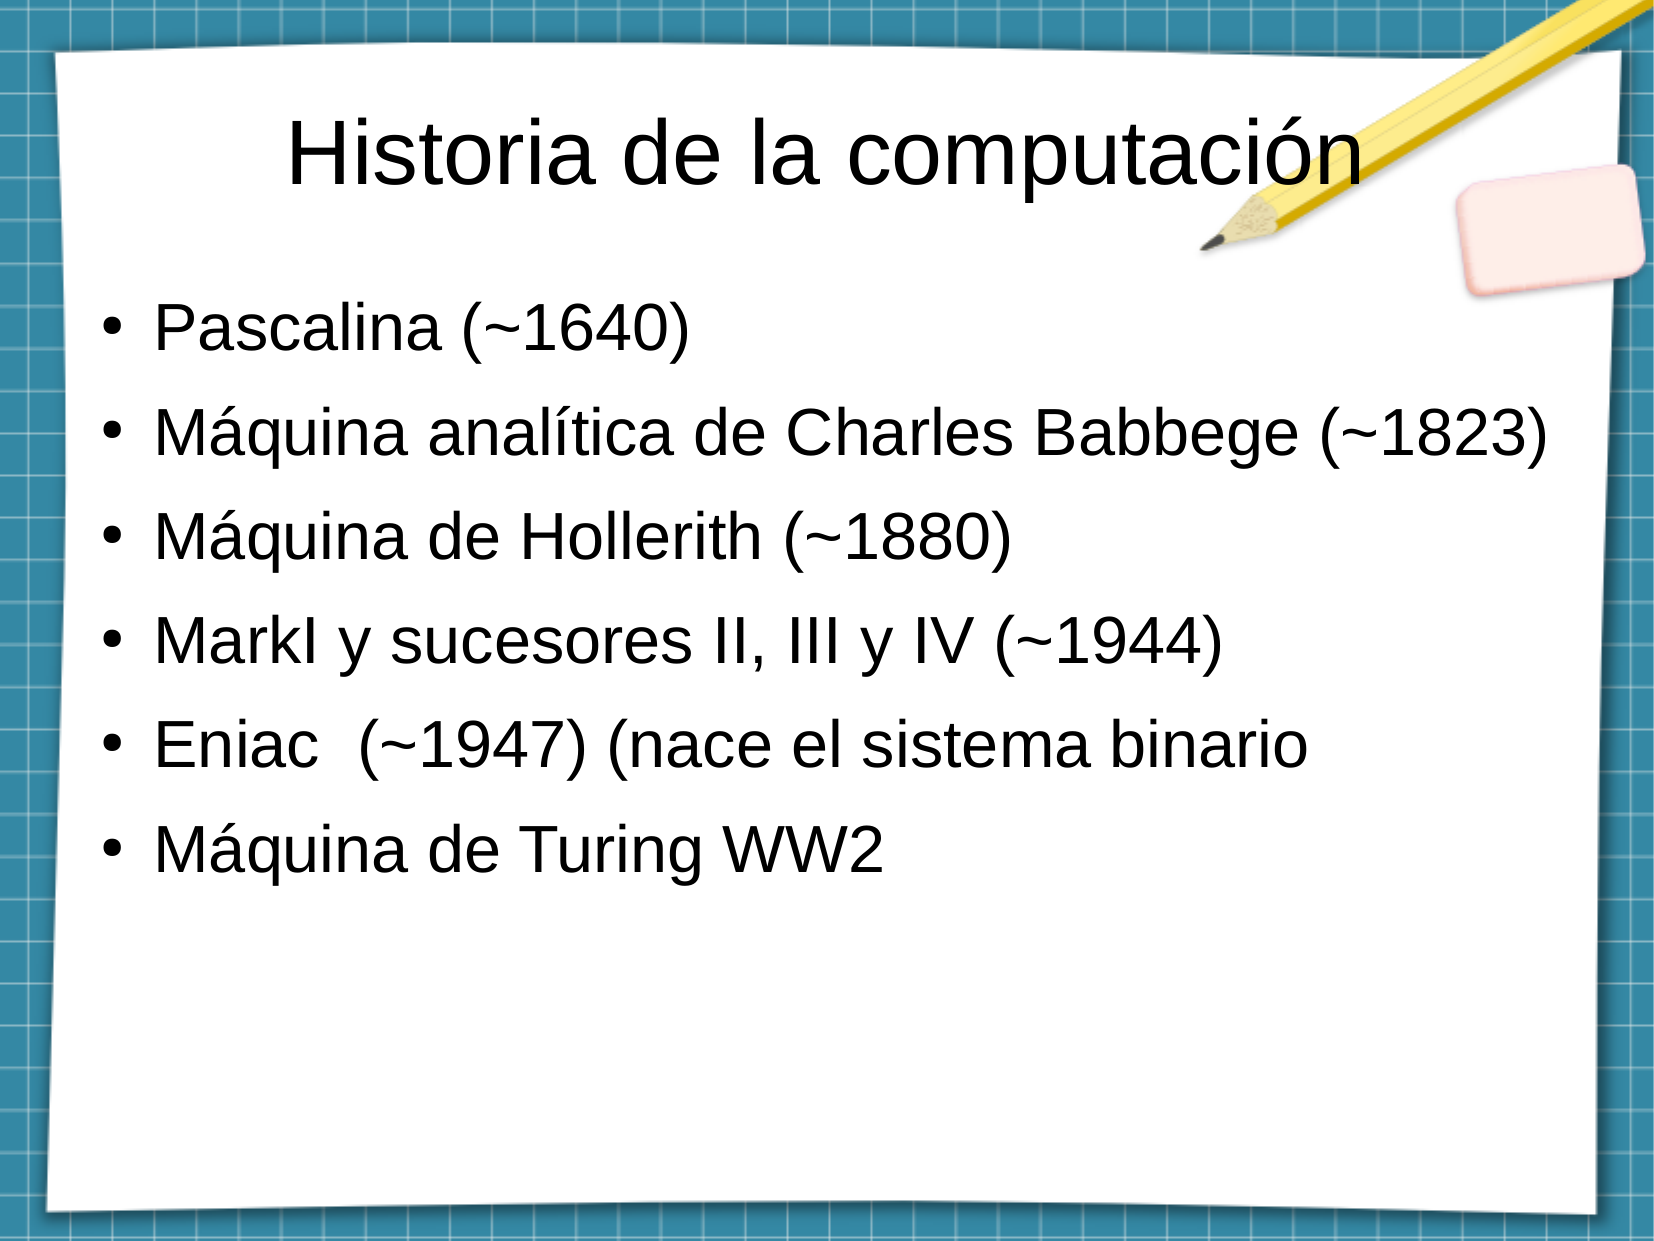

# Historia de la computación
Pascalina (~1640)
Máquina analítica de Charles Babbege (~1823)
Máquina de Hollerith (~1880)
MarkI y sucesores II, III y IV (~1944)
Eniac (~1947) (nace el sistema binario
Máquina de Turing WW2